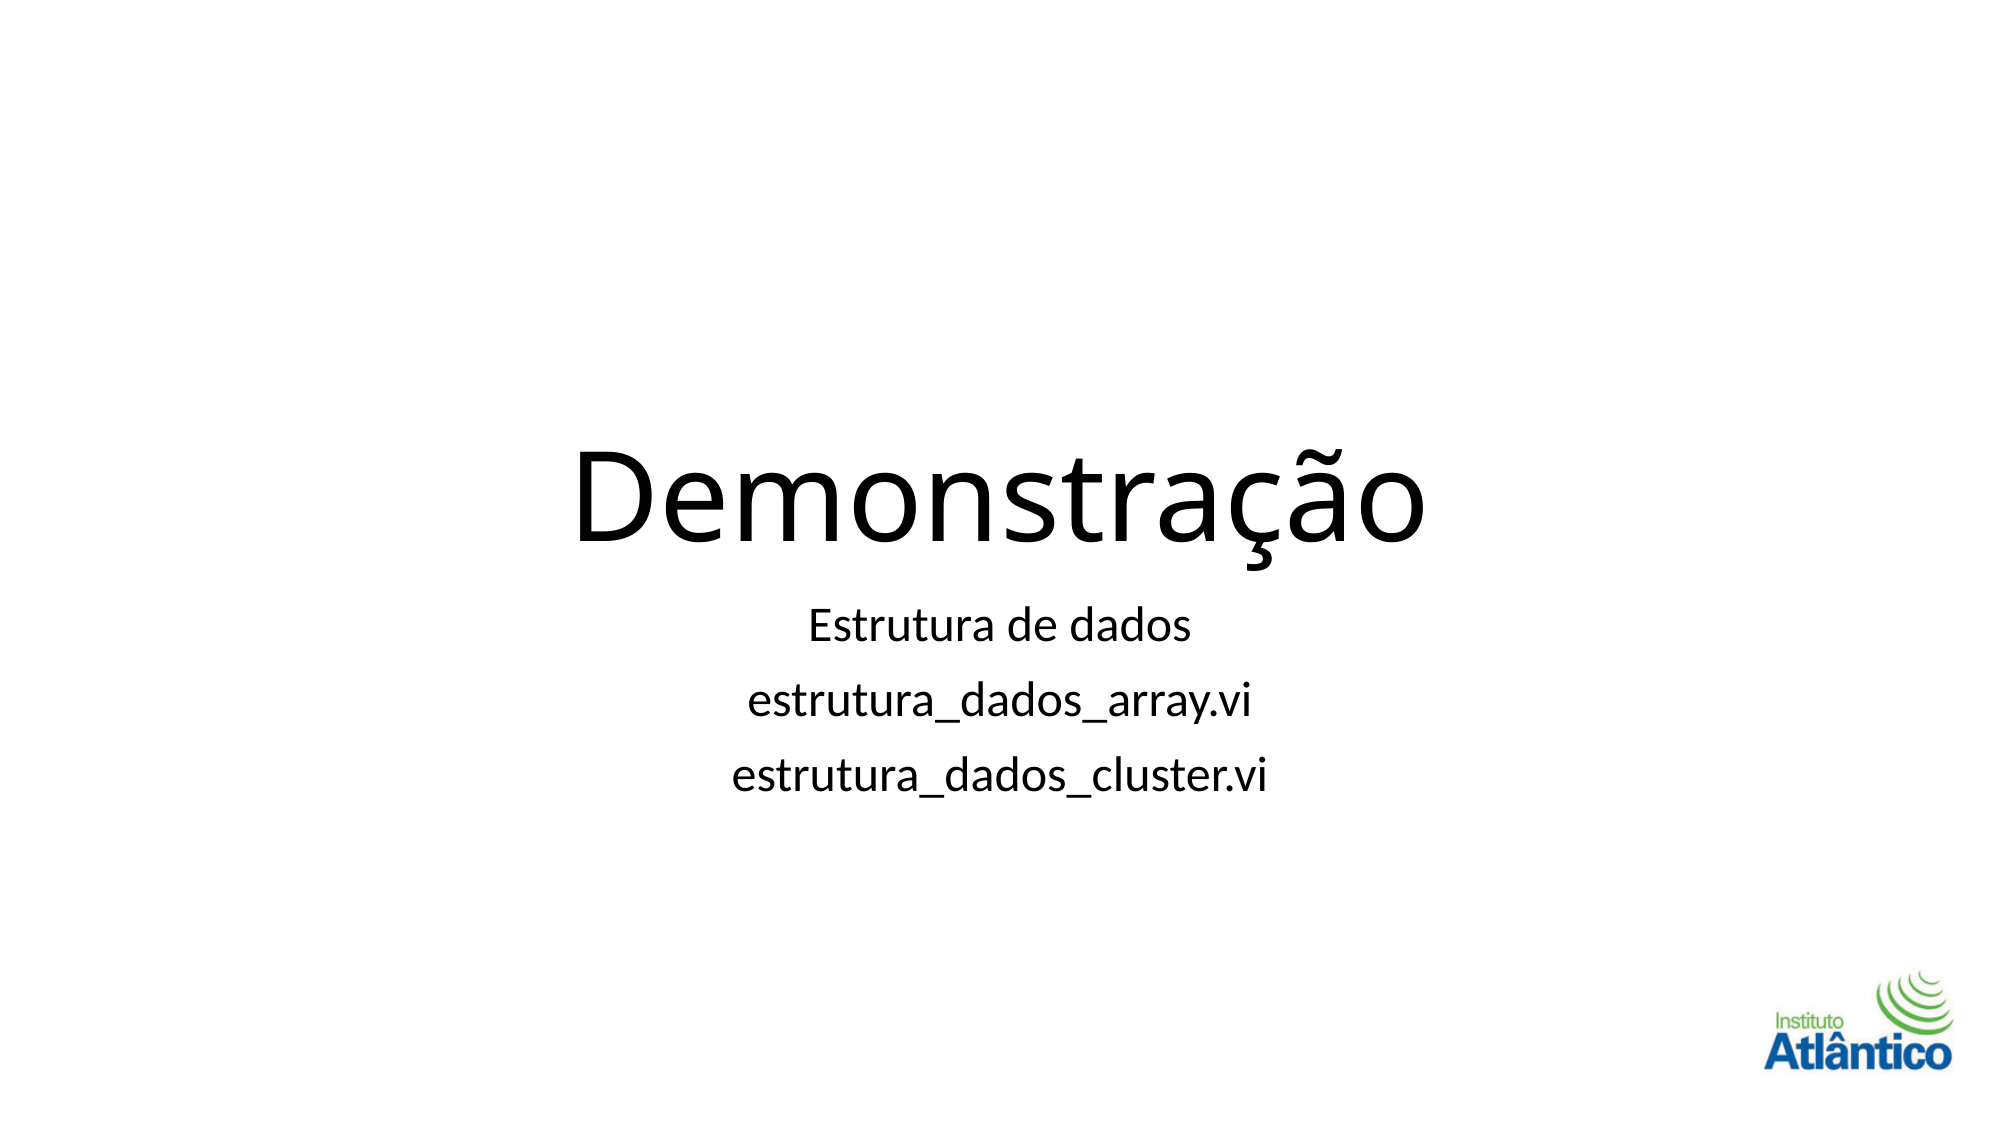

# Demonstração
Estrutura de dados
estrutura_dados_array.vi
estrutura_dados_cluster.vi